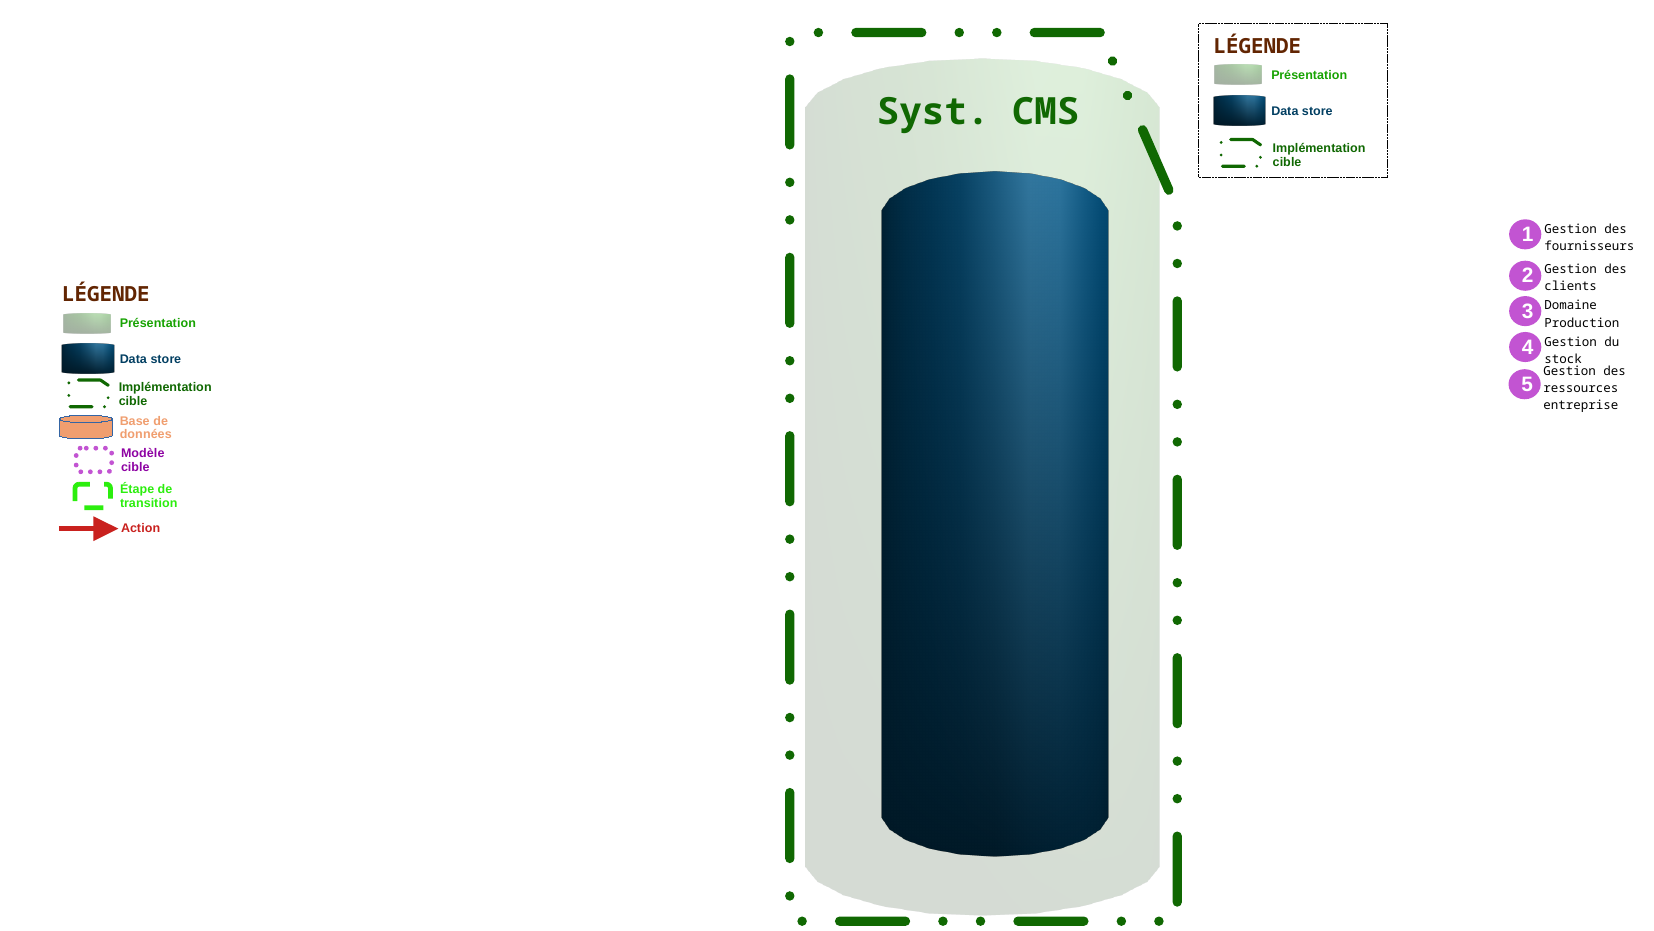

LÉGENDE
Présentation
Syst. CMS
Data store
Implémentation
cible
Gestion des
fournisseurs
1
Gestion des
clients
2
LÉGENDE
Présentation
Data store
Implémentation
cible
Base de
données
Modèle
cible
Étape de
transition
Action
Domaine
Production
3
Gestion du
stock
4
Gestion des
ressources
entreprise
5